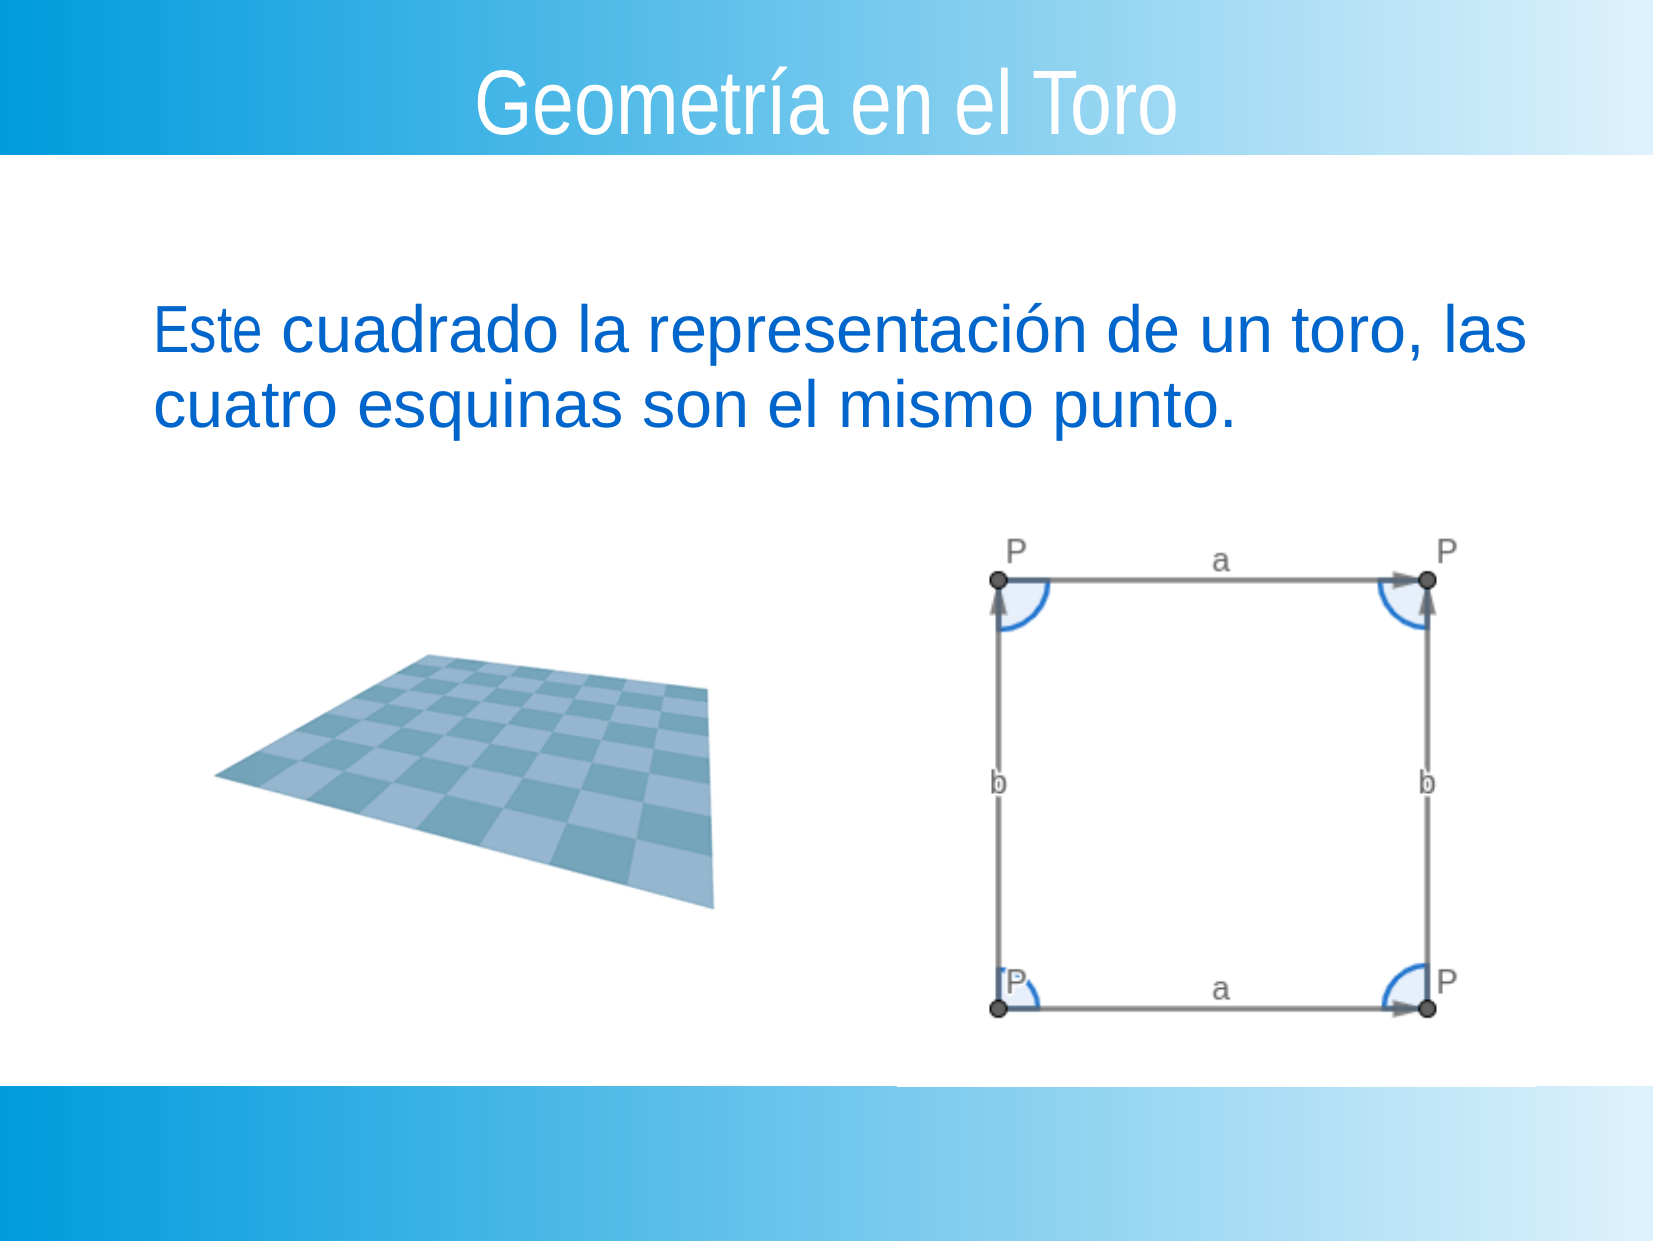

# Geometría en el Toro
Este cuadrado la representación de un toro, las cuatro esquinas son el mismo punto.